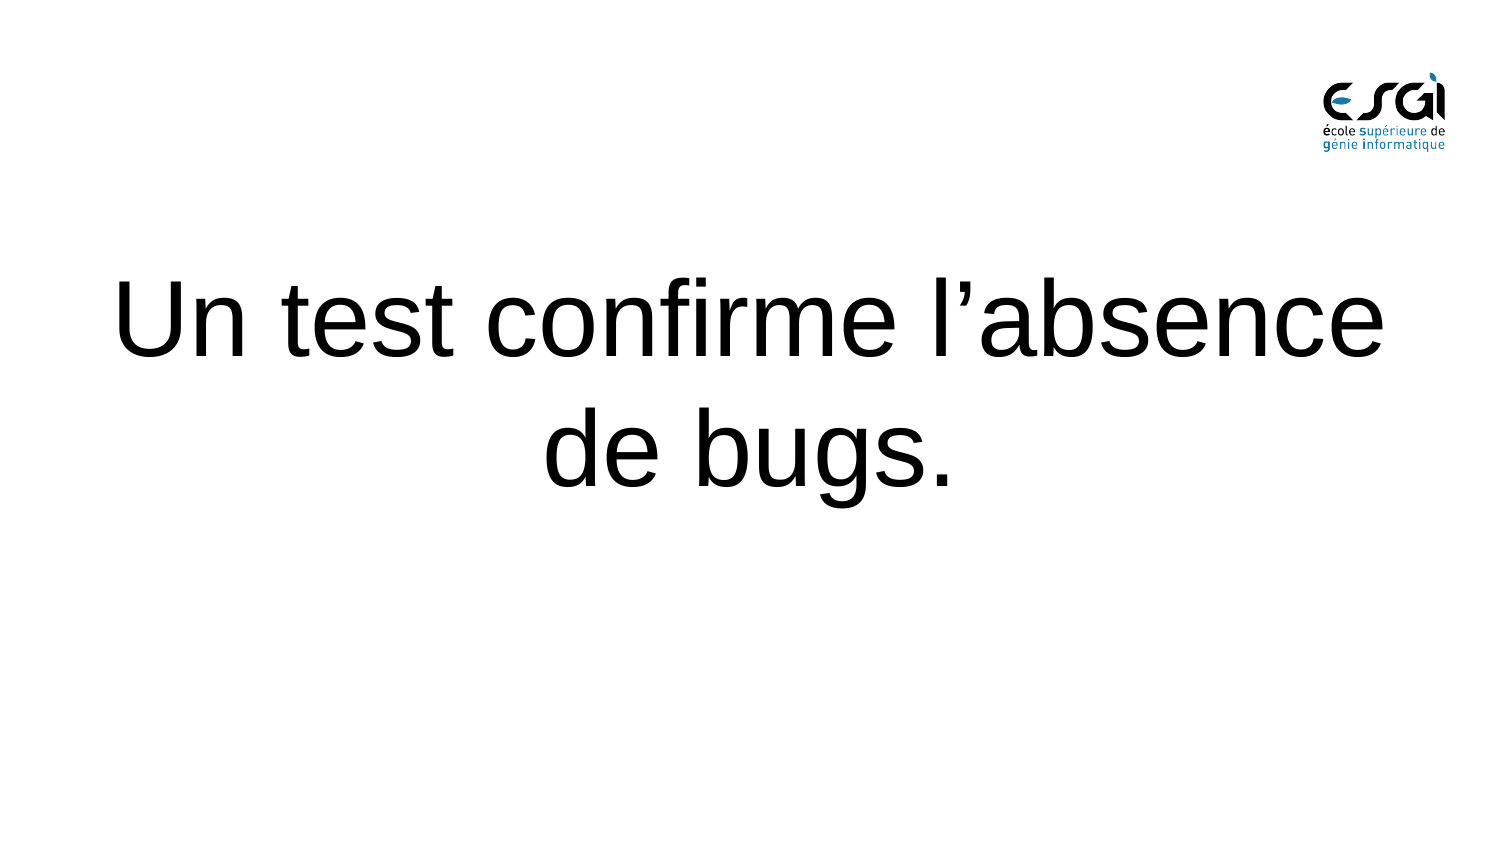

# Un test confirme l’absence de bugs.